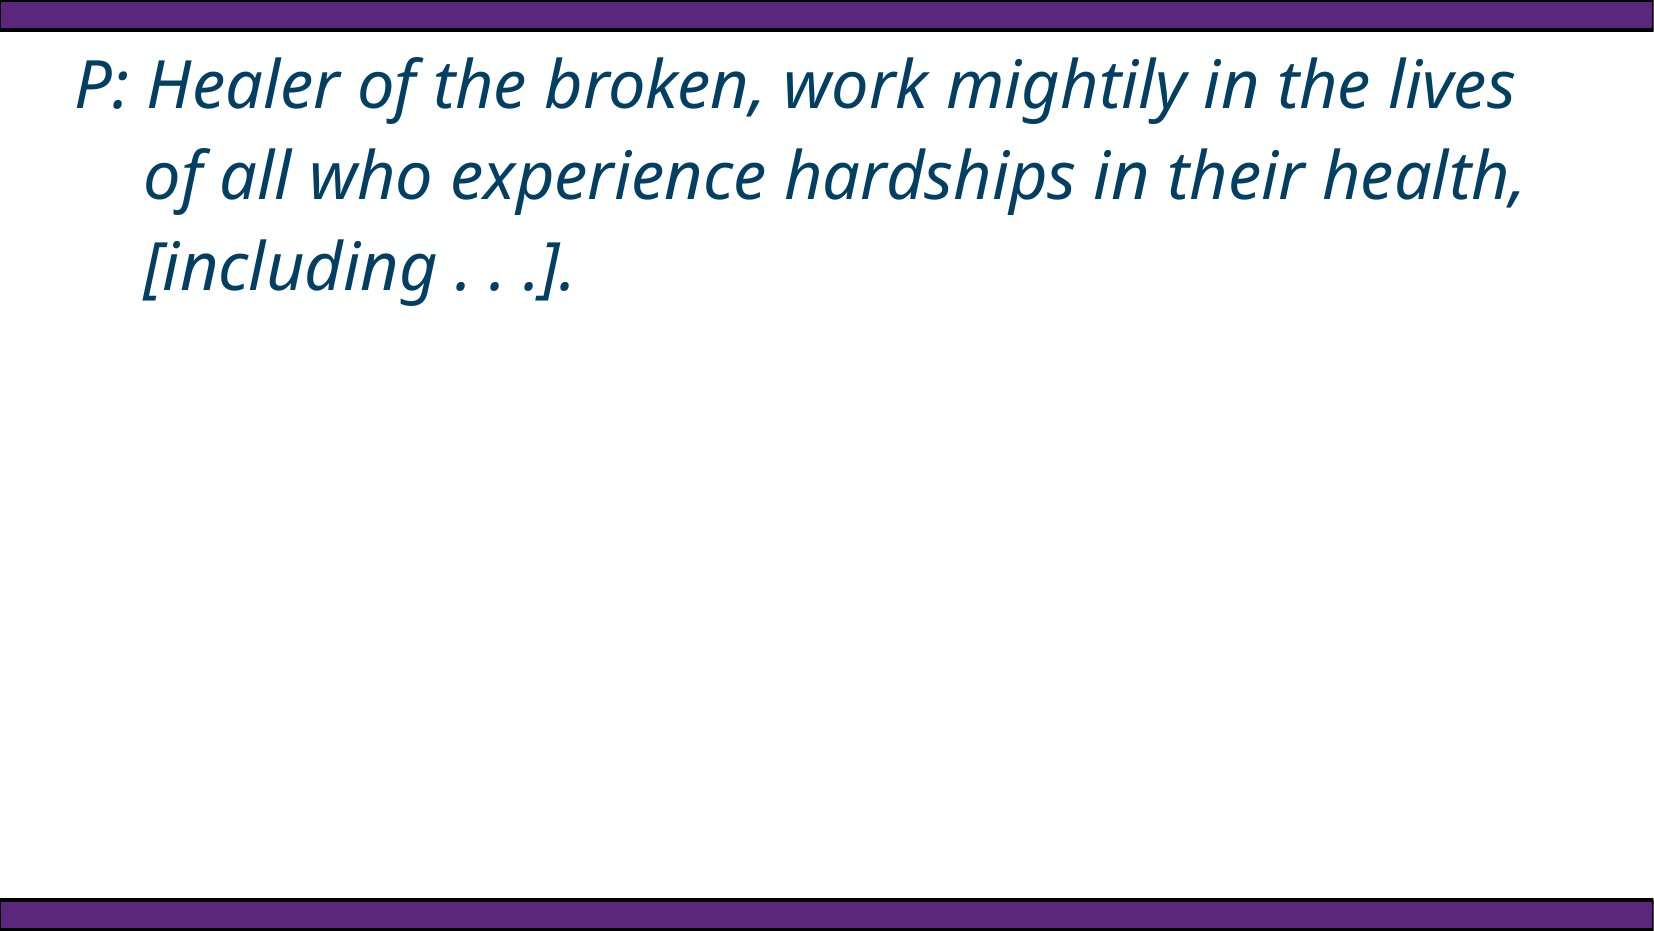

P: Healer of the broken, work mightily in the lives
 of all who experience hardships in their health,
 [including . . .].